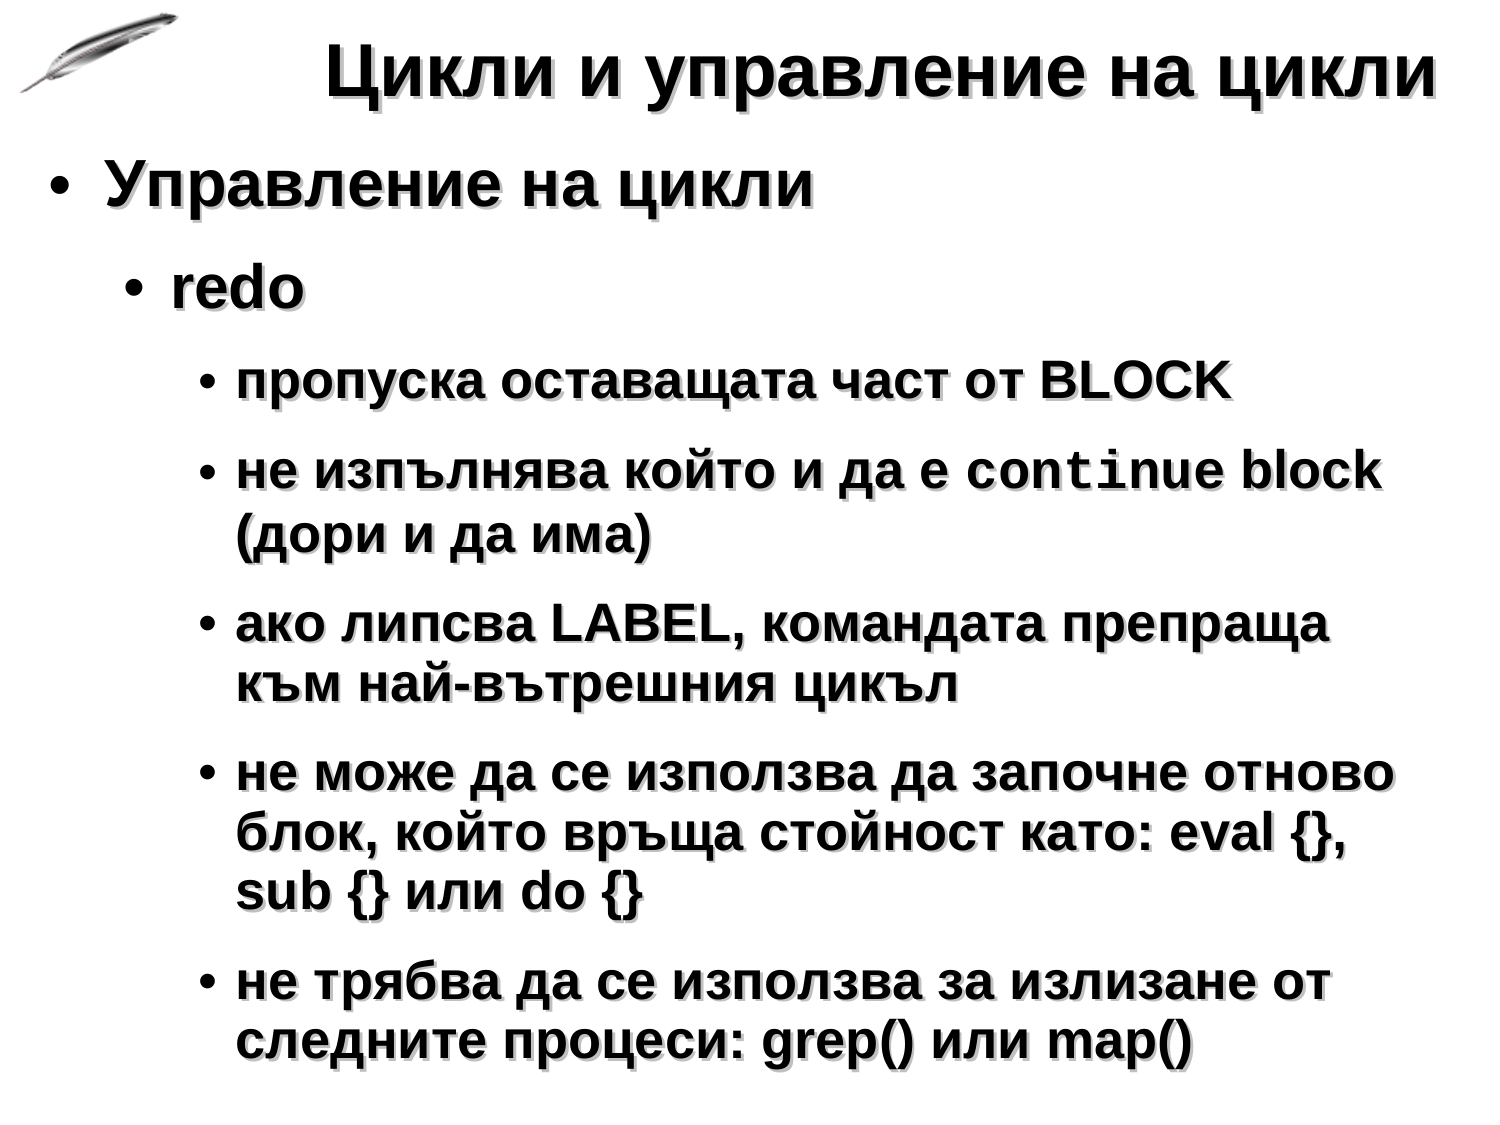

# Цикли и управление на цикли
Управление на цикли
redo
пропуска оставащата част от BLOCK
не изпълнява който и да е continue block (дори и да има)
ако липсва LABEL, командата препраща към най-вътрешния цикъл
не може да се използва да започне отново блок, който връща стойност като: eval {}, sub {} или do {}
не трябва да се използва за излизане от следните процеси: grep() или map()